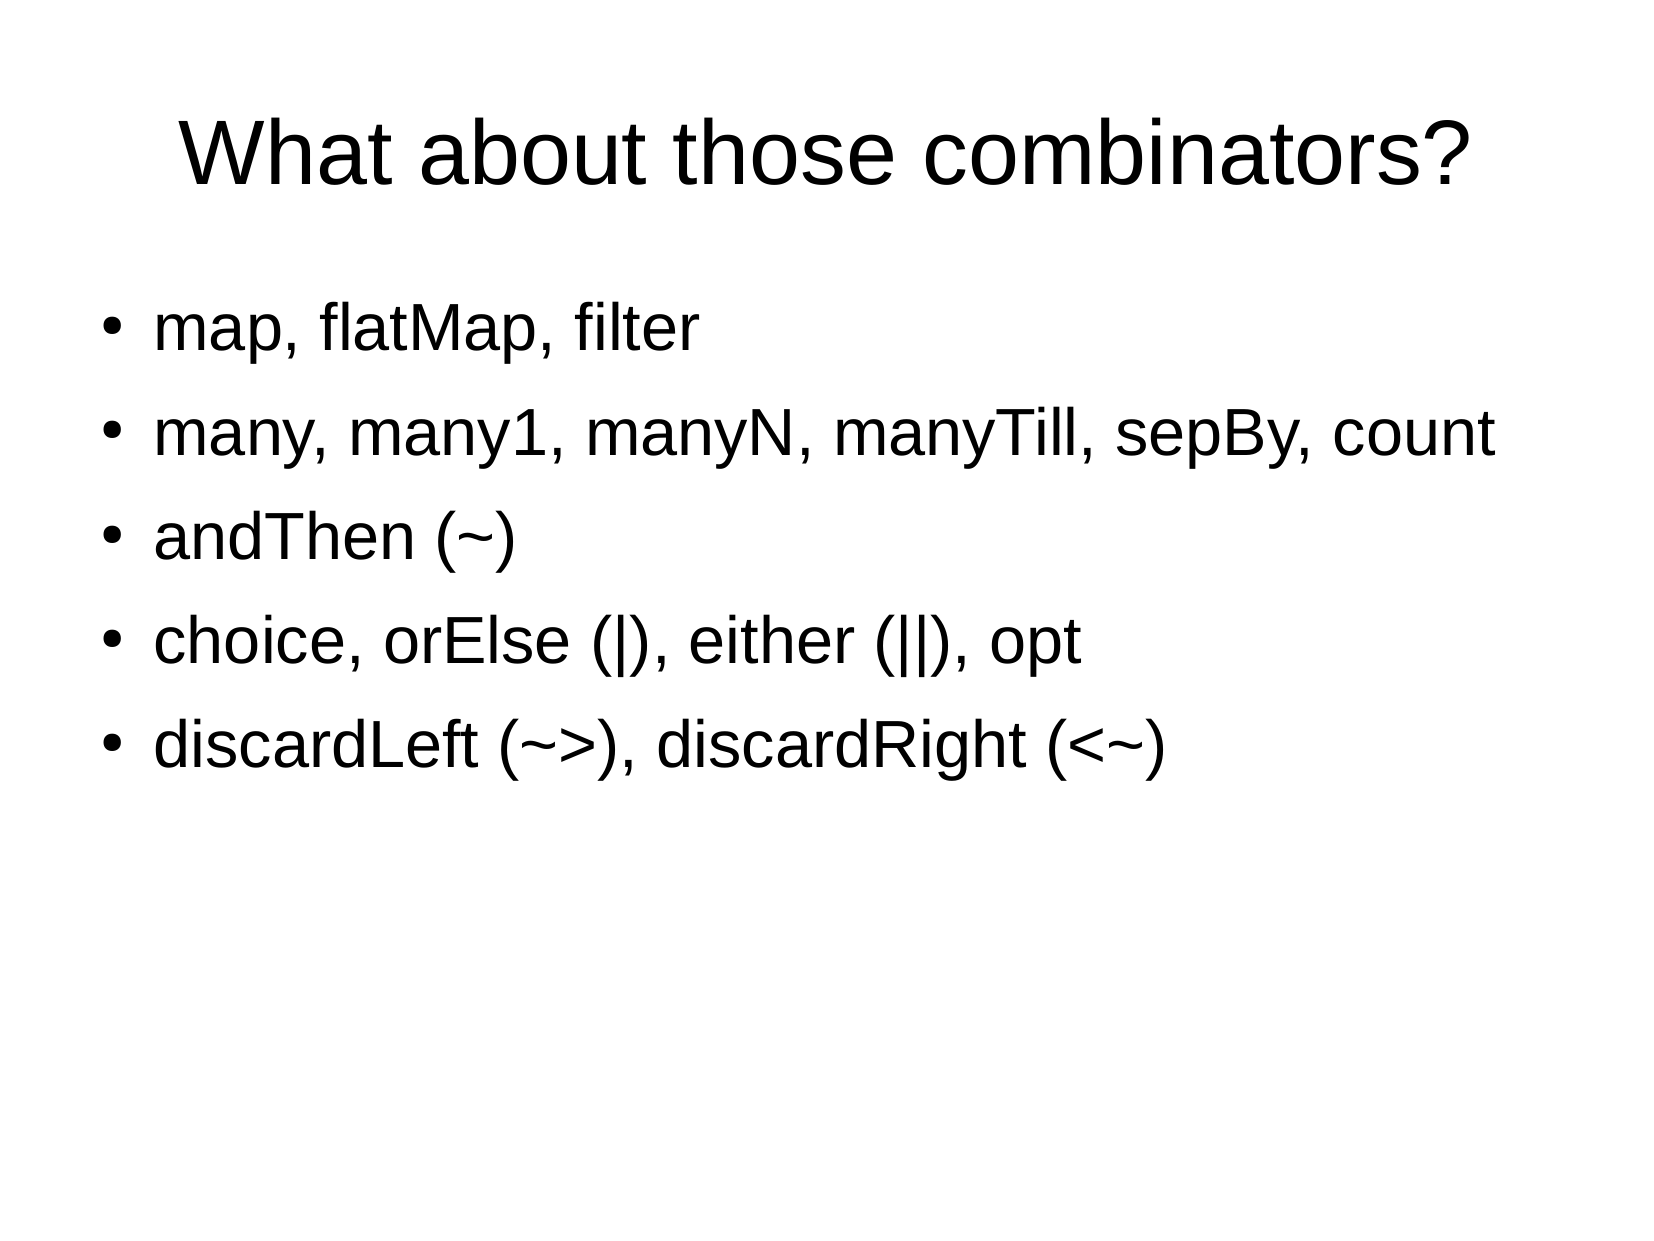

# What about those combinators?
map, flatMap, filter
many, many1, manyN, manyTill, sepBy, count
andThen (~)
choice, orElse (|), either (||), opt
discardLeft (~>), discardRight (<~)